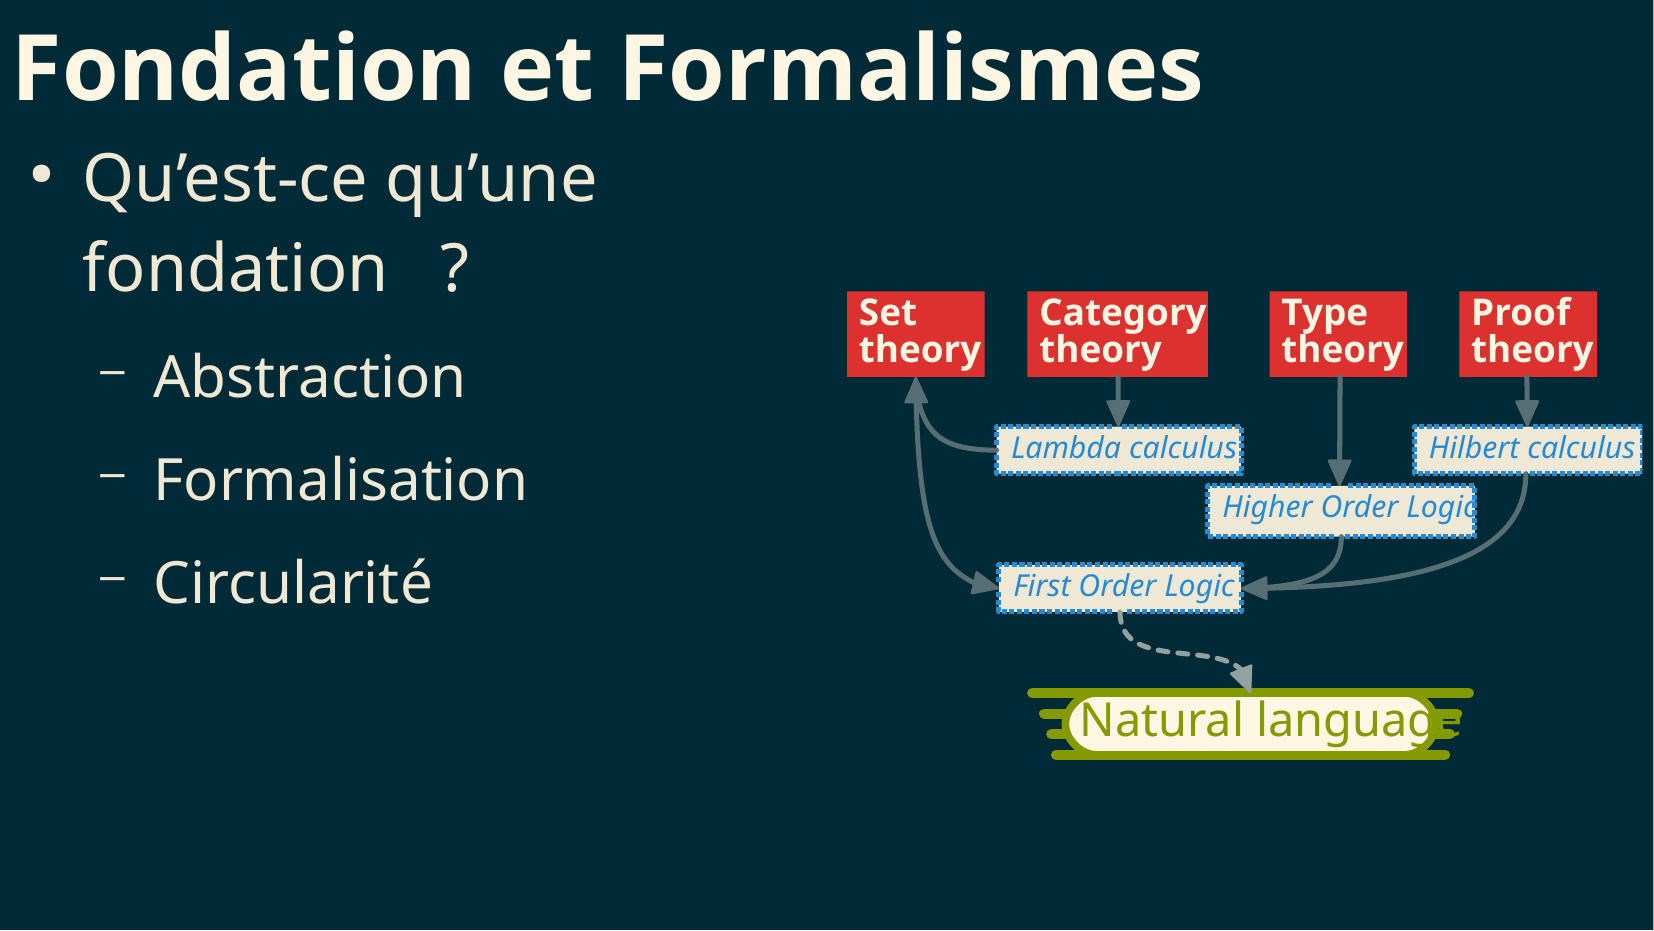

# Fondation et Formalismes
Qu’est-ce qu’une fondation   ?
Abstraction
Formalisation
Circularité